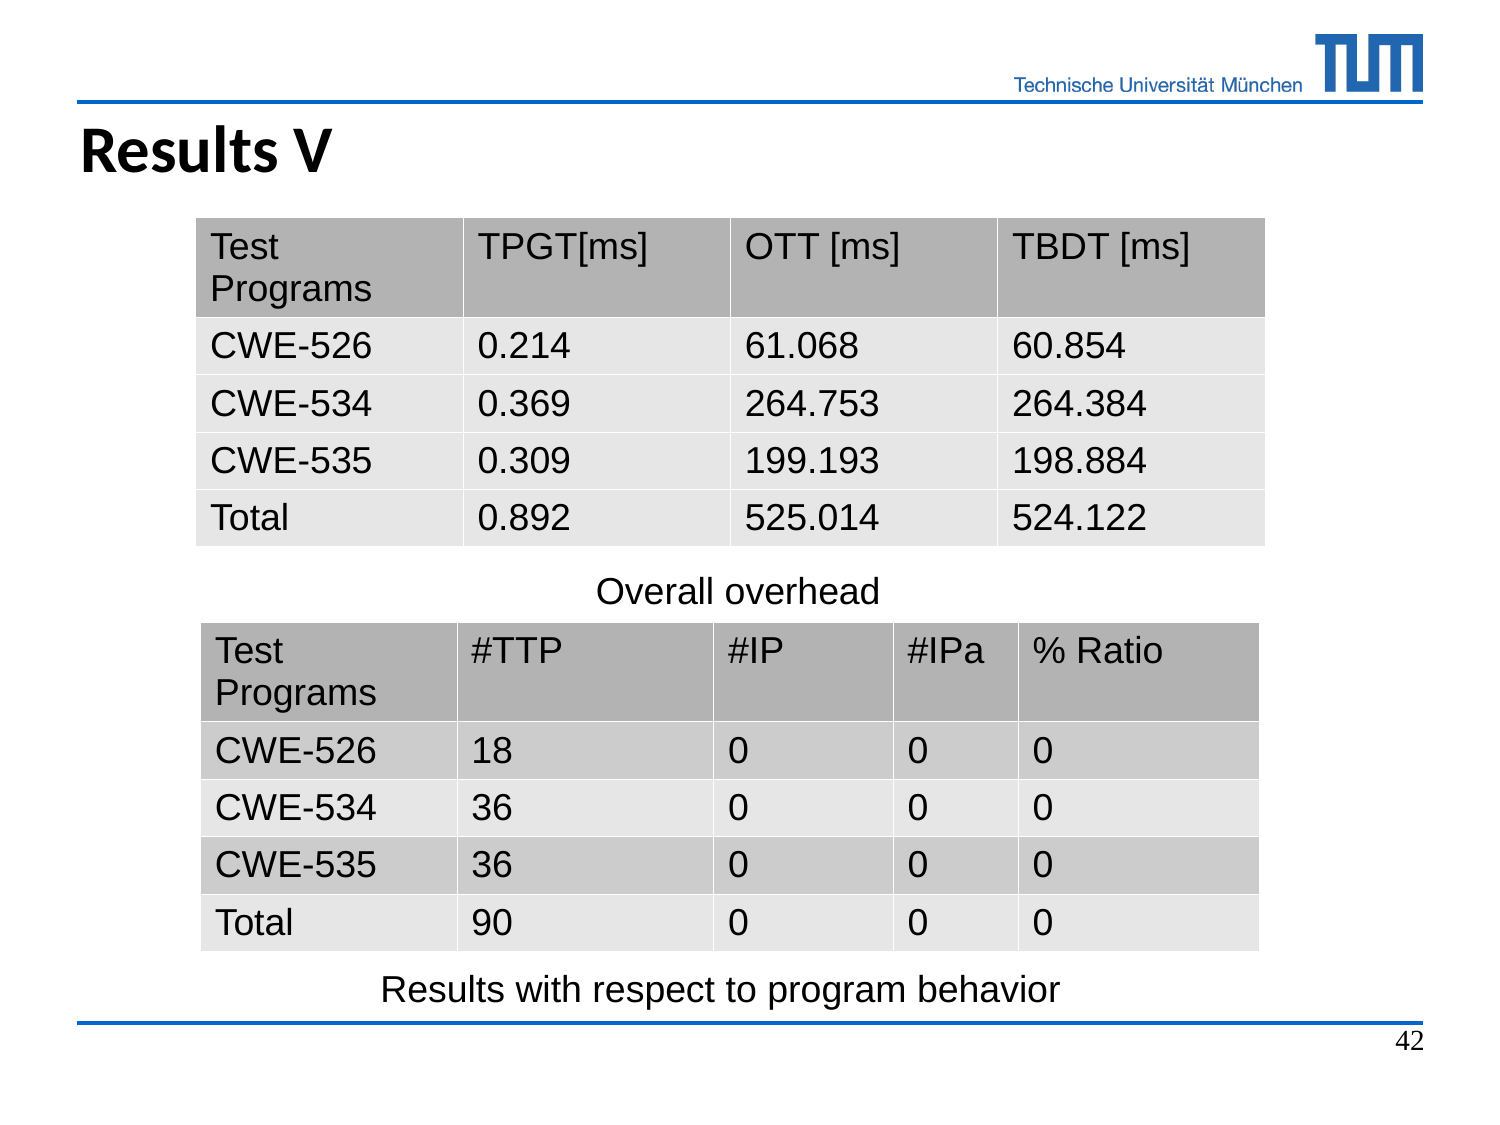

# Results V
| Test Programs | TPGT[ms] | OTT [ms] | TBDT [ms] |
| --- | --- | --- | --- |
| CWE-526 | 0.214 | 61.068 | 60.854 |
| CWE-534 | 0.369 | 264.753 | 264.384 |
| CWE-535 | 0.309 | 199.193 | 198.884 |
| Total | 0.892 | 525.014 | 524.122 |
Overall overhead
| Test Programs | #TTP | #IP | #IPa | % Ratio |
| --- | --- | --- | --- | --- |
| CWE-526 | 18 | 0 | 0 | 0 |
| CWE-534 | 36 | 0 | 0 | 0 |
| CWE-535 | 36 | 0 | 0 | 0 |
| Total | 90 | 0 | 0 | 0 |
Results with respect to program behavior
42